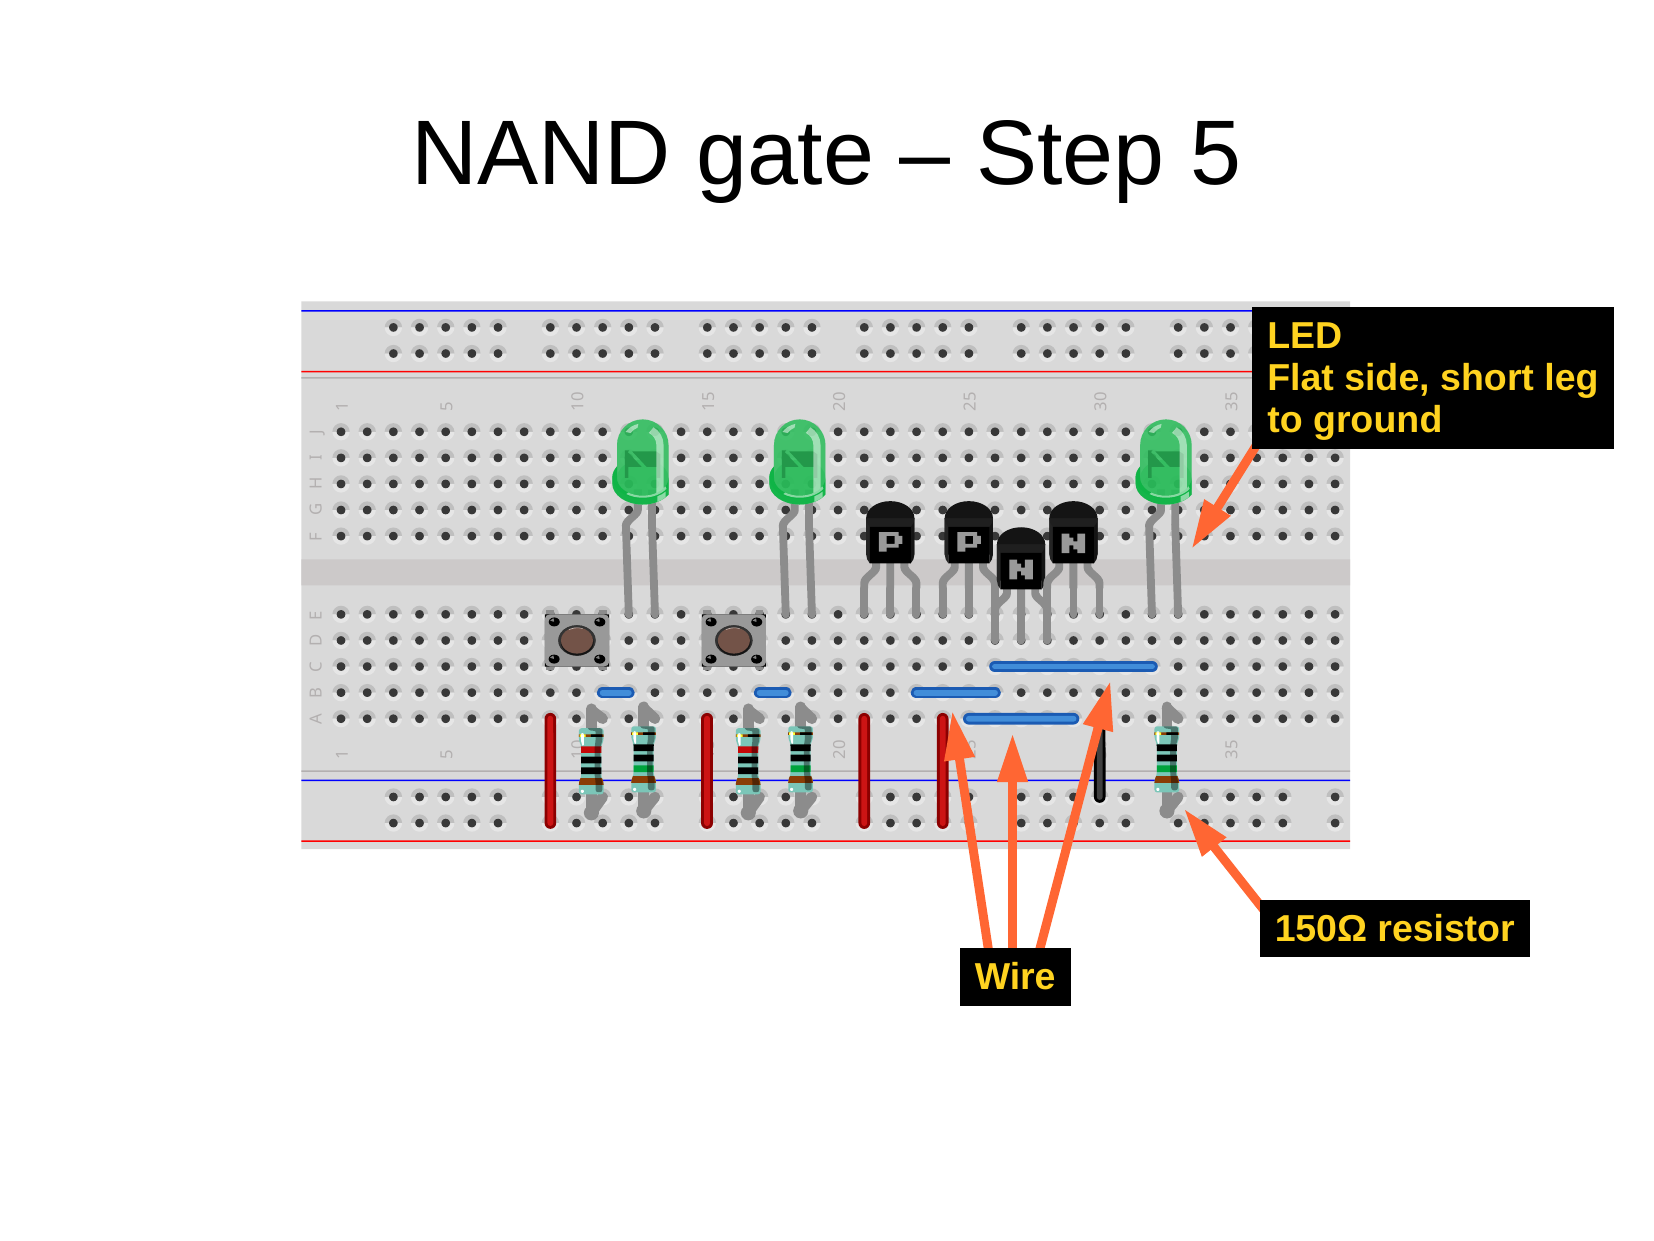

# NAND gate – Step 5
LED
Flat side, short leg
to ground
150Ω resistor
Wire